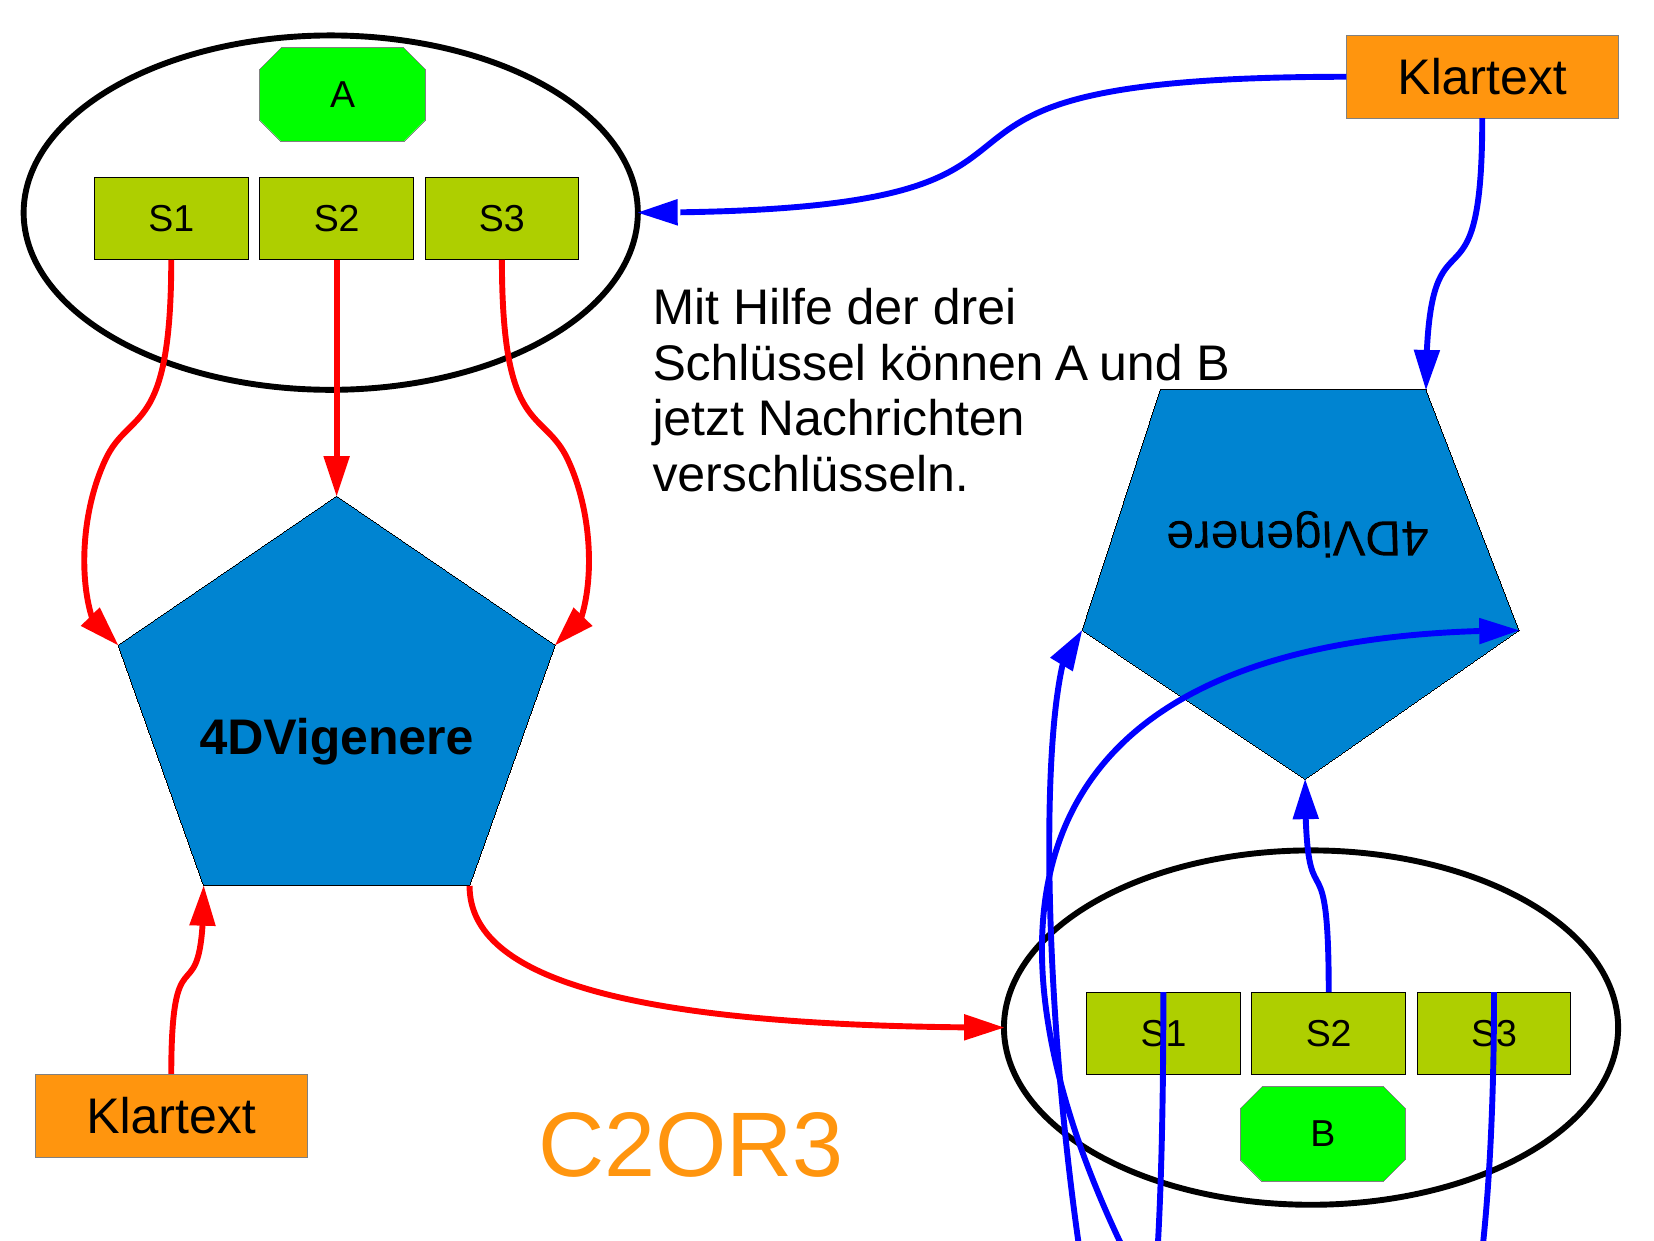

Klartext
A
S3
S1
S2
S3
Mit Hilfe der drei Schlüssel können A und B jetzt Nachrichten verschlüsseln.
4DVigenere
4DVigenere
S3
S1
S2
S3
C2OR3
Klartext
B